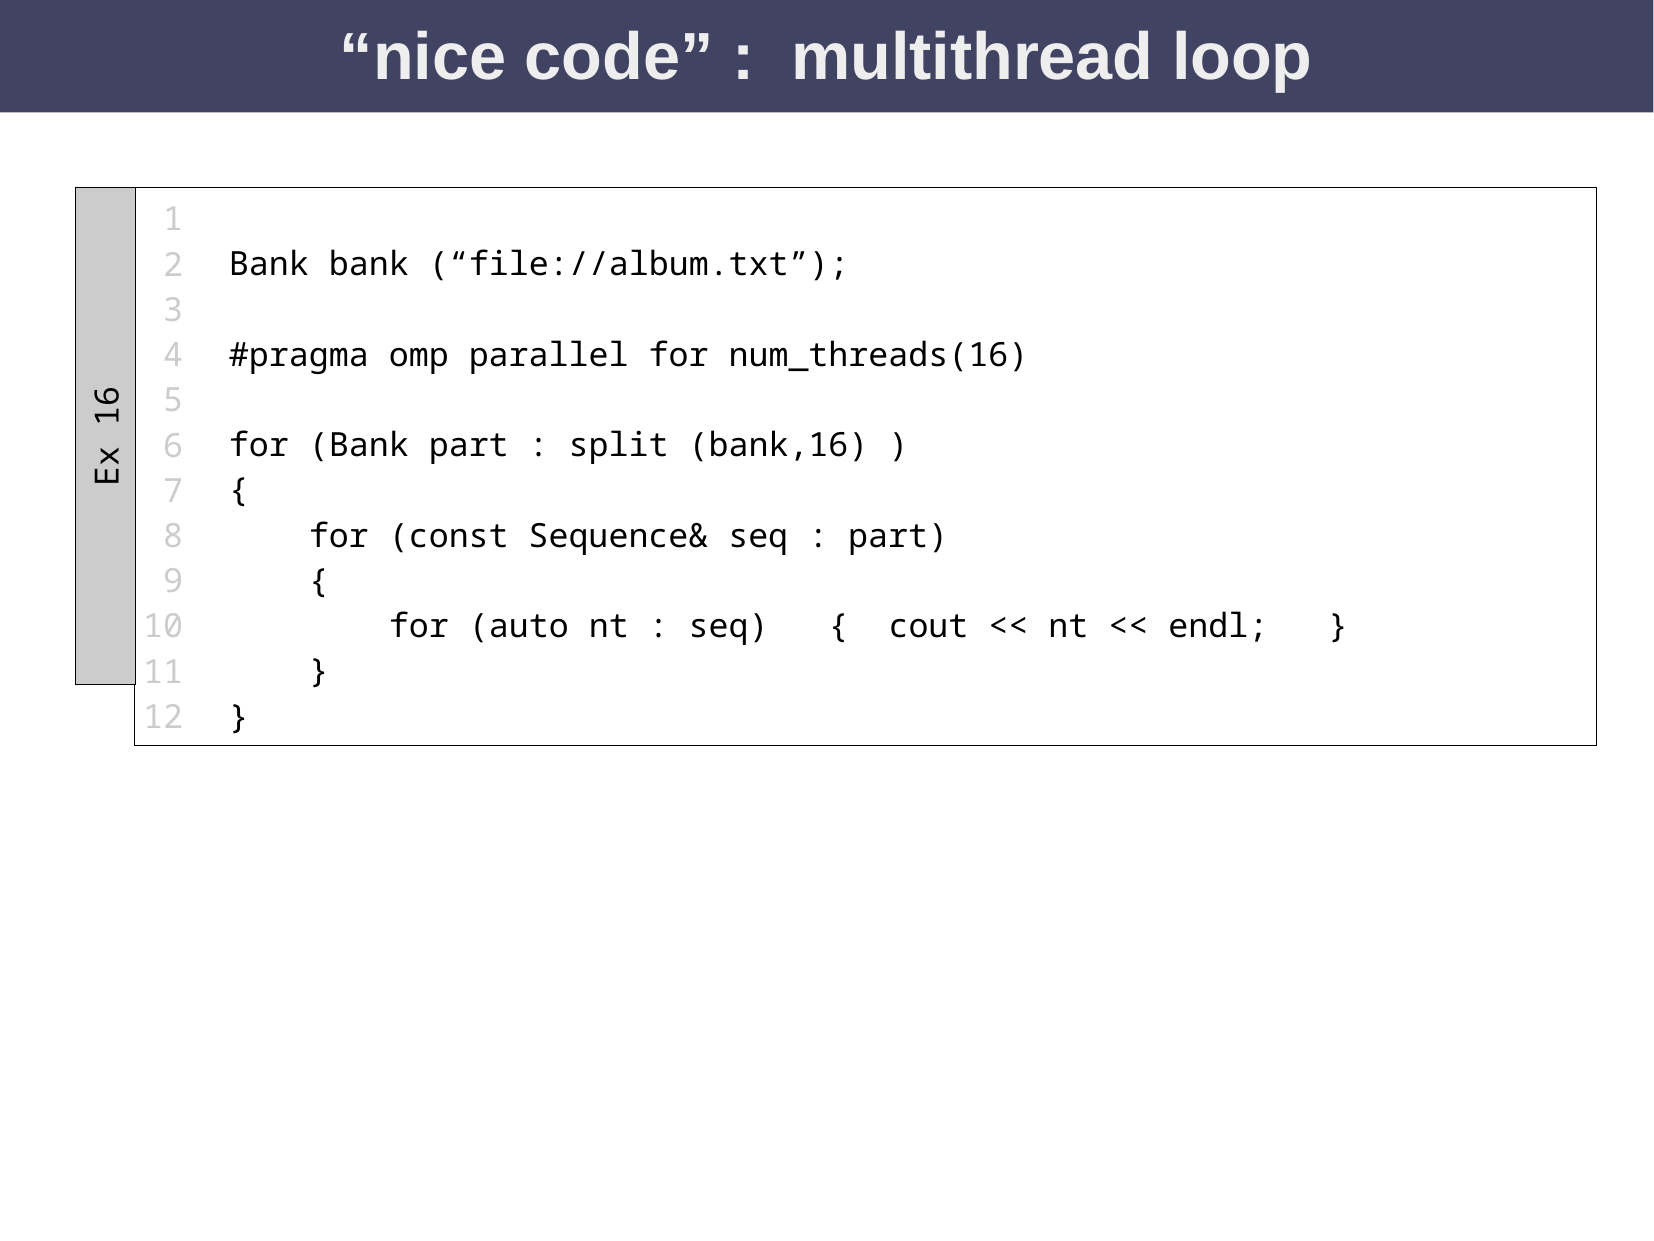

“nice code” : multithread loop
 Bank bank (“file://album.txt”);
 #pragma omp parallel for num_threads(16)
 for (Bank part : split (bank,16) )
 {
 for (const Sequence& seq : part)
 {
 for (auto nt : seq) { cout << nt << endl; }
 }
 }
 1
 2
 3
 4
 5
 6
 7
 8
 9
10
11
12
Ex 16